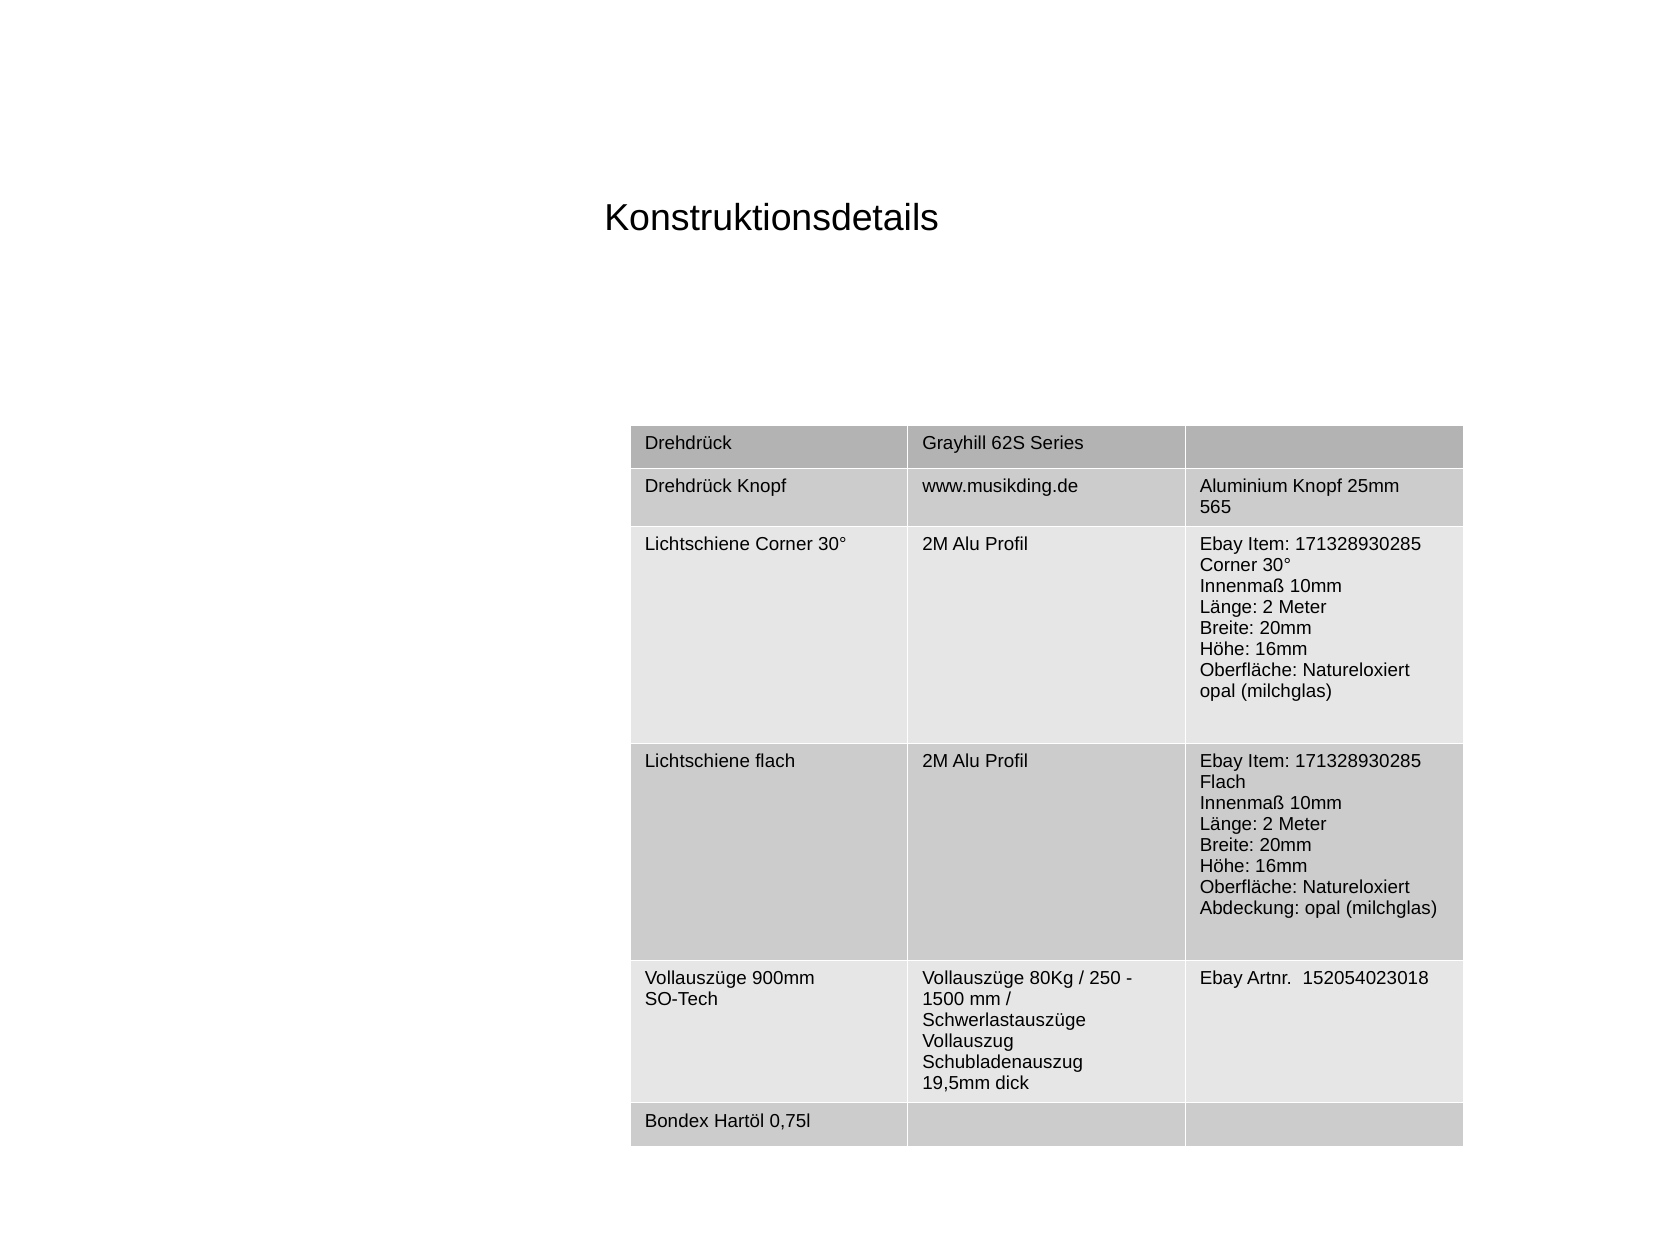

Konstruktionsdetails
| Drehdrück | Grayhill 62S Series | |
| --- | --- | --- |
| Drehdrück Knopf | www.musikding.de | Aluminium Knopf 25mm 565 |
| Lichtschiene Corner 30° | 2M Alu Profil | Ebay Item: 171328930285 Corner 30° Innenmaß 10mm Länge: 2 Meter Breite: 20mm Höhe: 16mm Oberfläche: Natureloxiert opal (milchglas) |
| Lichtschiene flach | 2M Alu Profil | Ebay Item: 171328930285 Flach Innenmaß 10mm Länge: 2 Meter Breite: 20mm Höhe: 16mm Oberfläche: Natureloxiert Abdeckung: opal (milchglas) |
| Vollauszüge 900mm SO-Tech | Vollauszüge 80Kg / 250 - 1500 mm / Schwerlastauszüge Vollauszug Schubladenauszug 19,5mm dick | Ebay Artnr. 152054023018 |
| Bondex Hartöl 0,75l | | |